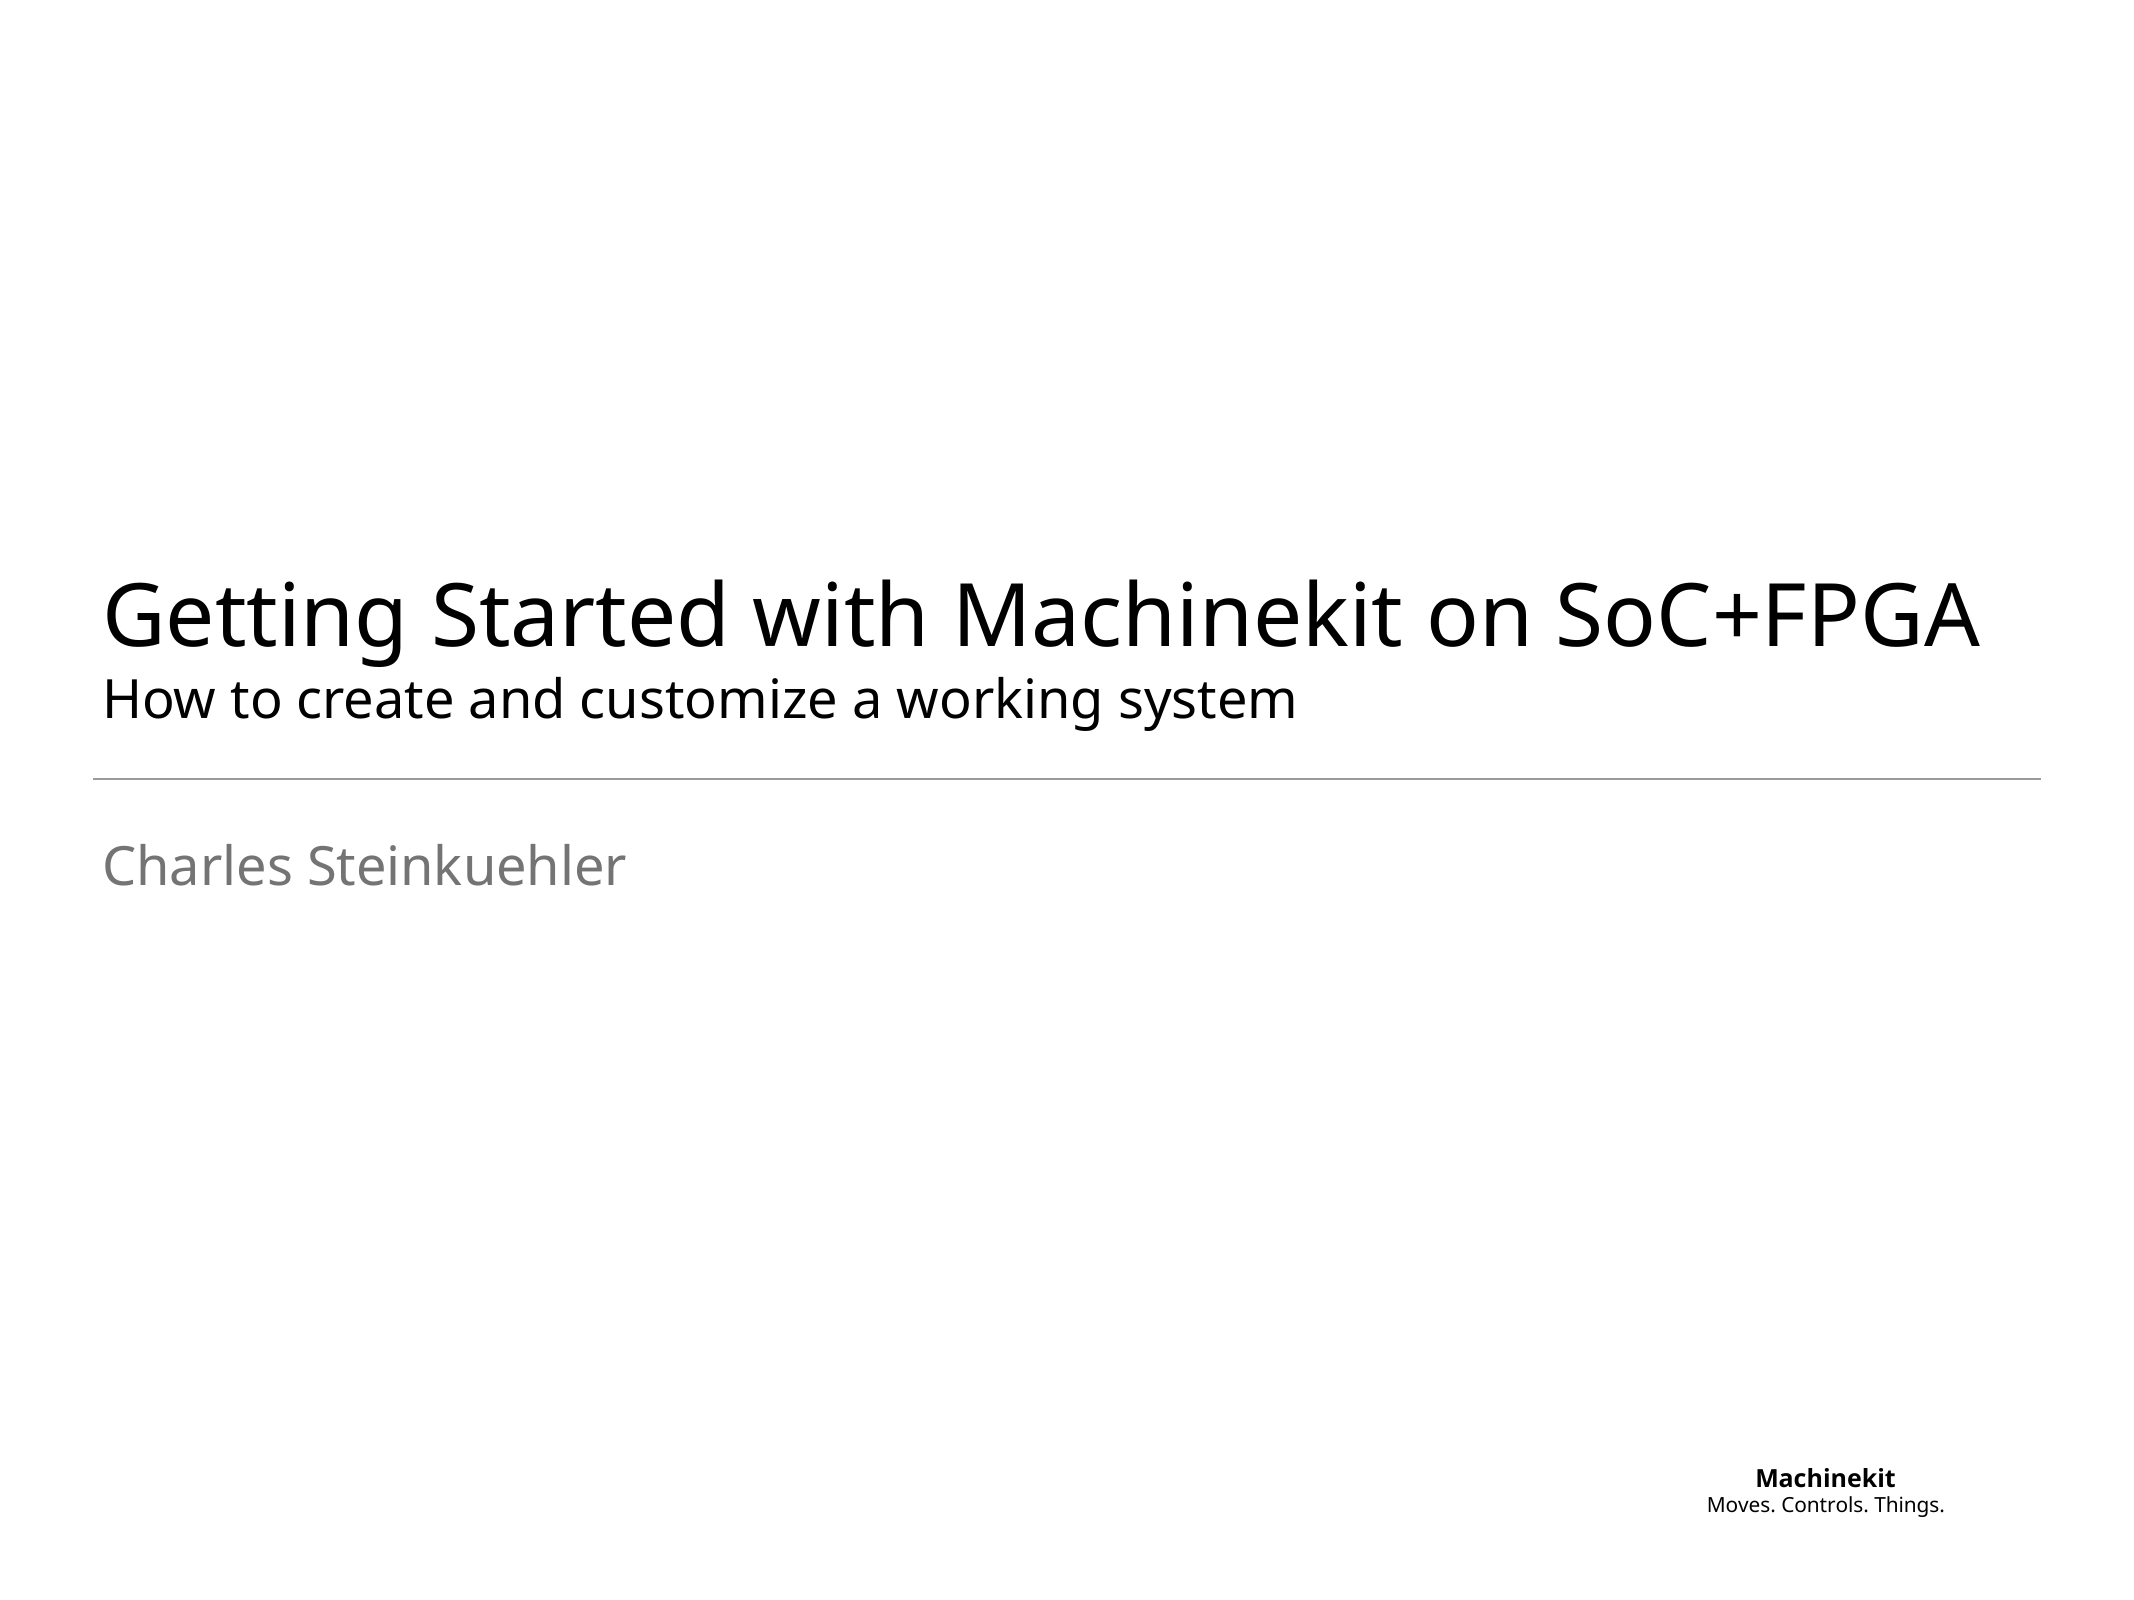

# Getting Started with Machinekit on SoC+FPGA How to create and customize a working system
Charles Steinkuehler